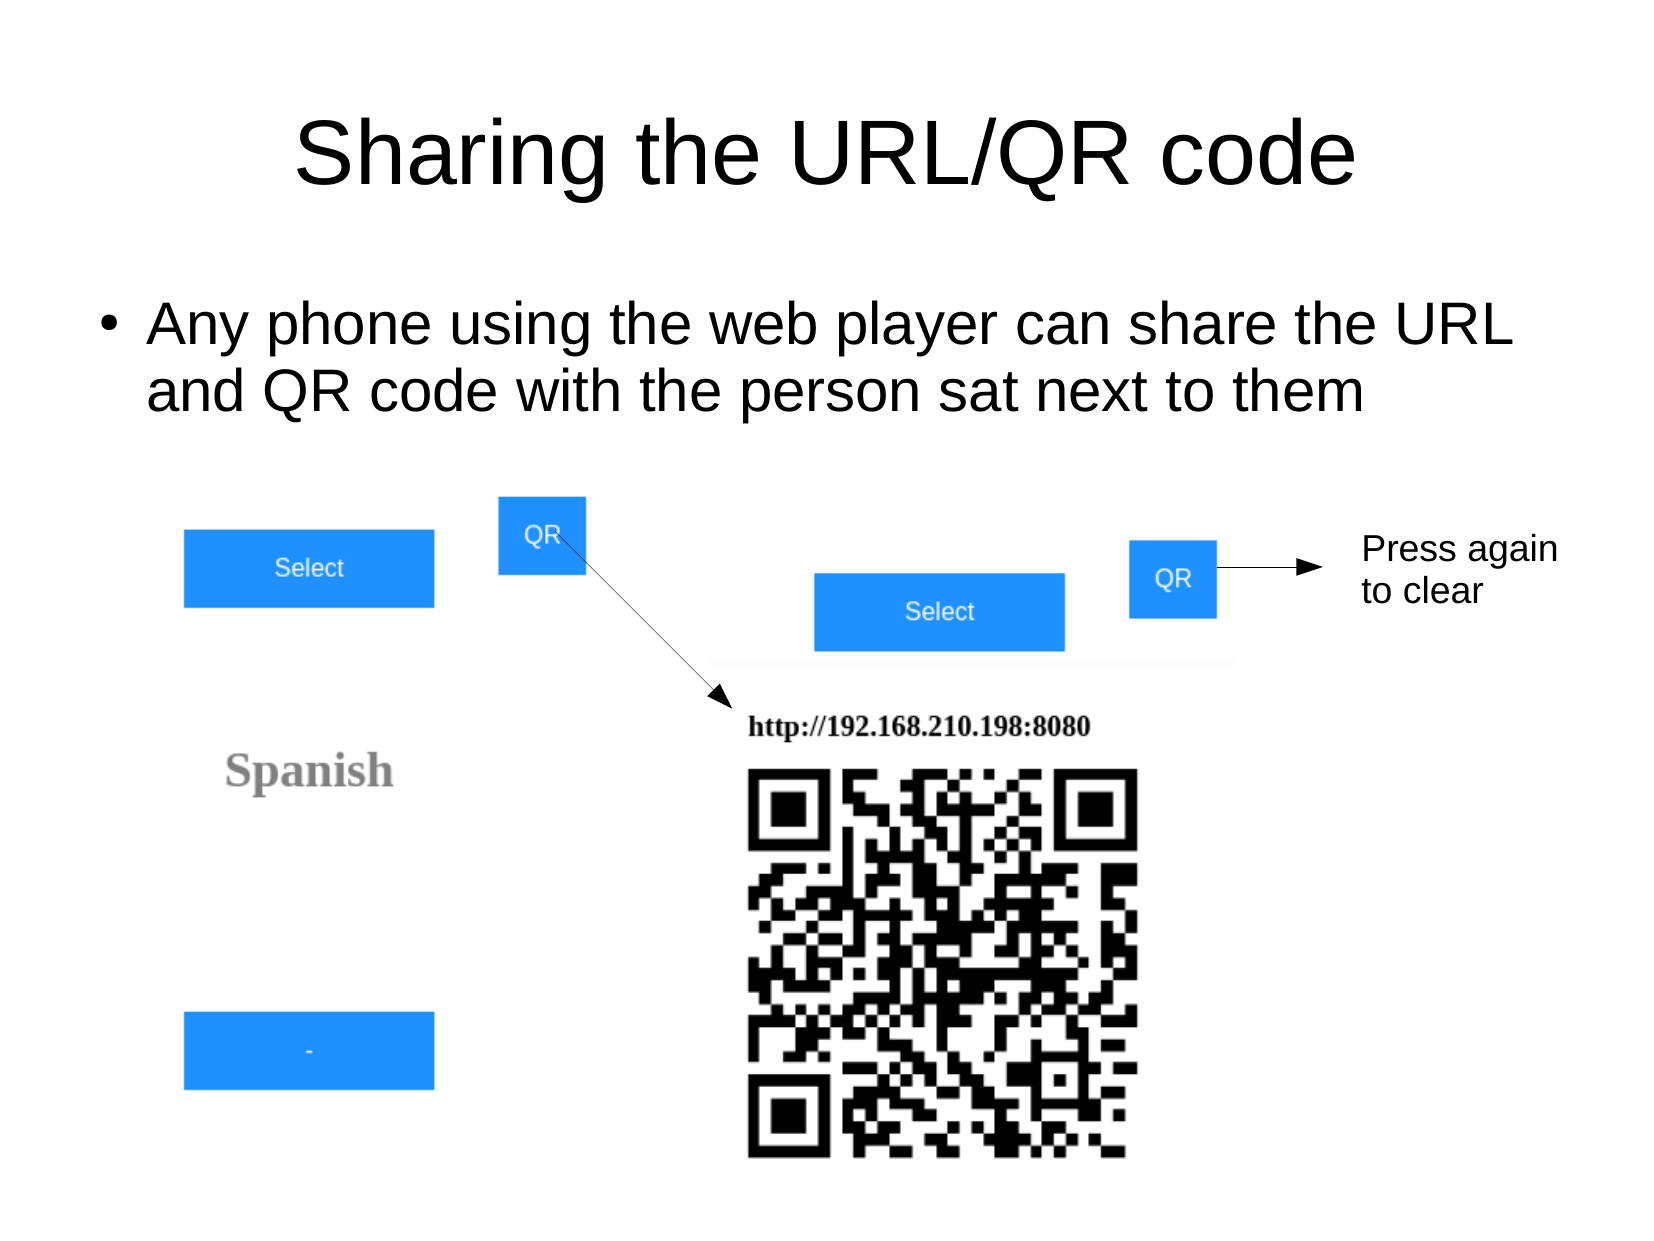

# Sharing the URL/QR code
Any phone using the web player can share the URL and QR code with the person sat next to them
Press again
to clear